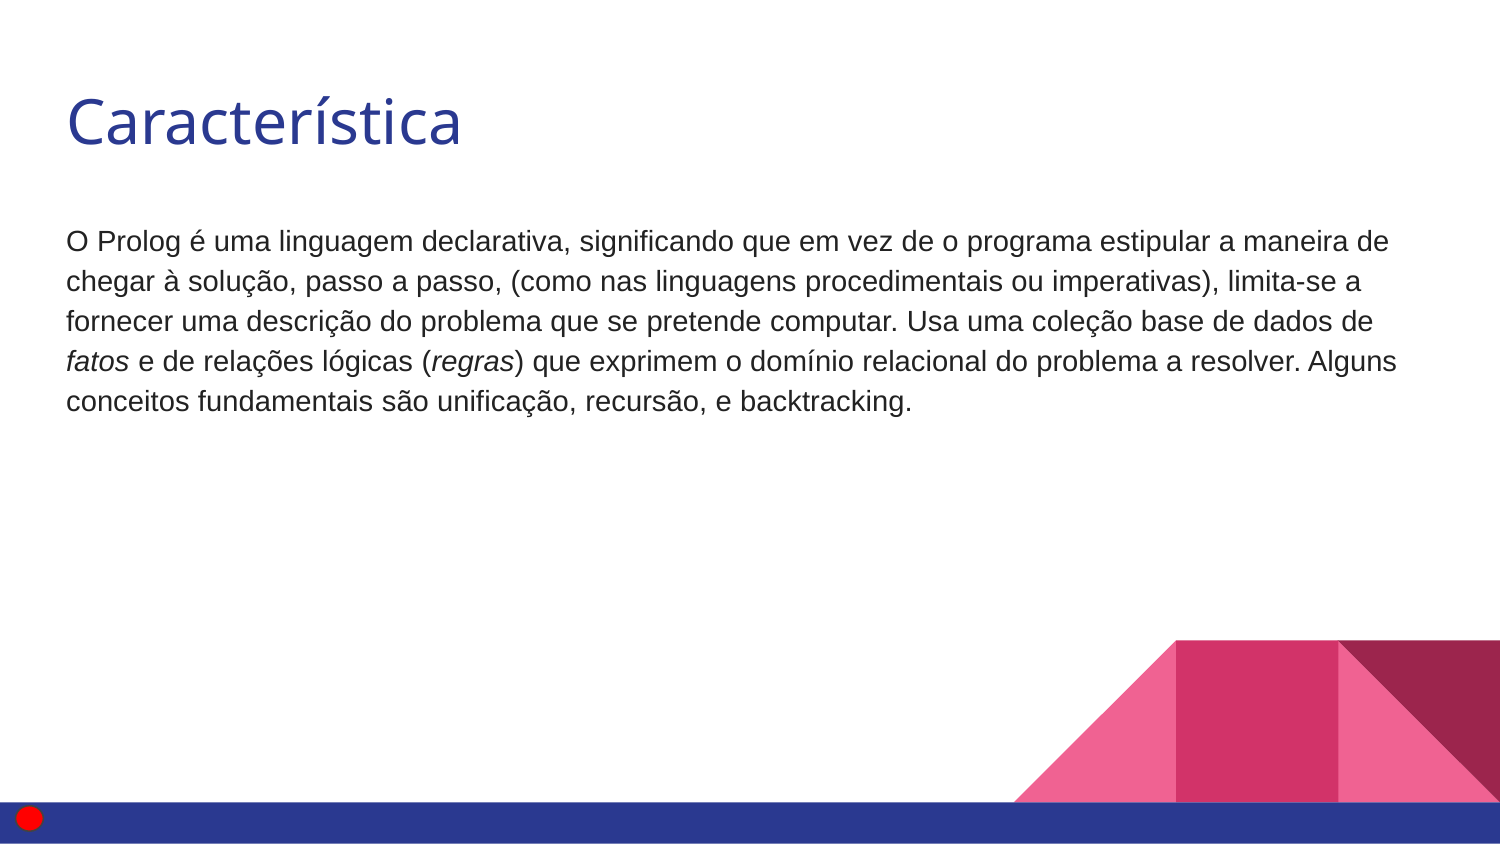

# Característica
O Prolog é uma linguagem declarativa, significando que em vez de o programa estipular a maneira de chegar à solução, passo a passo, (como nas linguagens procedimentais ou imperativas), limita-se a fornecer uma descrição do problema que se pretende computar. Usa uma coleção base de dados de fatos e de relações lógicas (regras) que exprimem o domínio relacional do problema a resolver. Alguns conceitos fundamentais são unificação, recursão, e backtracking.